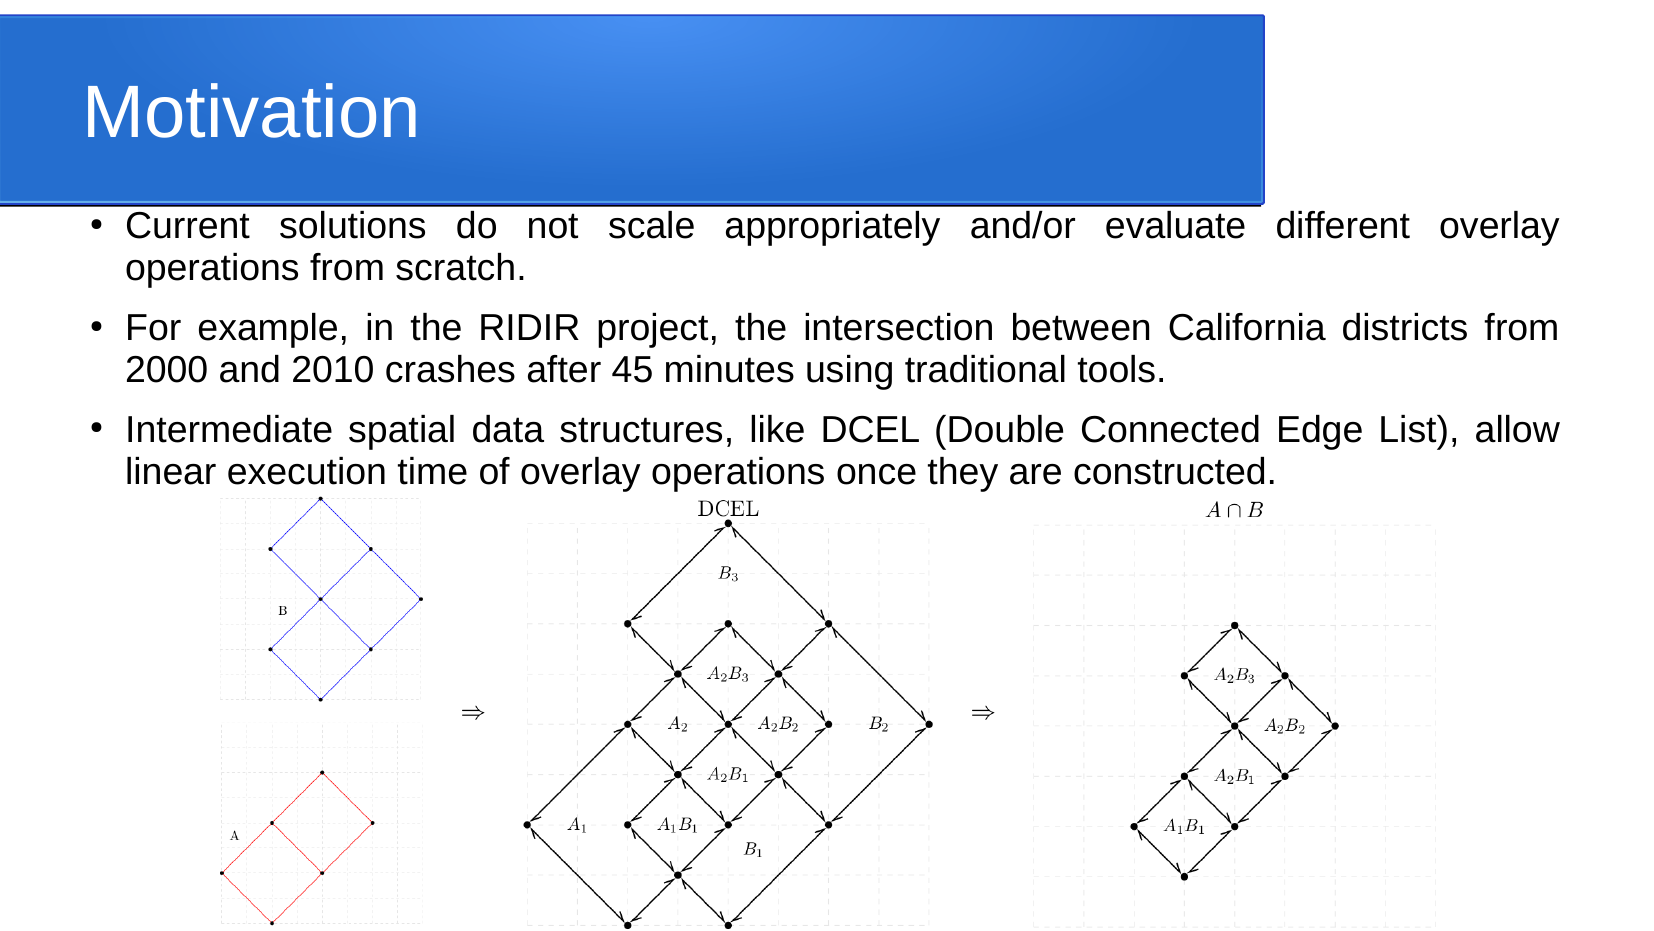

# Motivation
Current solutions do not scale appropriately and/or evaluate different overlay operations from scratch.
For example, in the RIDIR project, the intersection between California districts from 2000 and 2010 crashes after 45 minutes using traditional tools.
Intermediate spatial data structures, like DCEL (Double Connected Edge List), allow linear execution time of overlay operations once they are constructed.